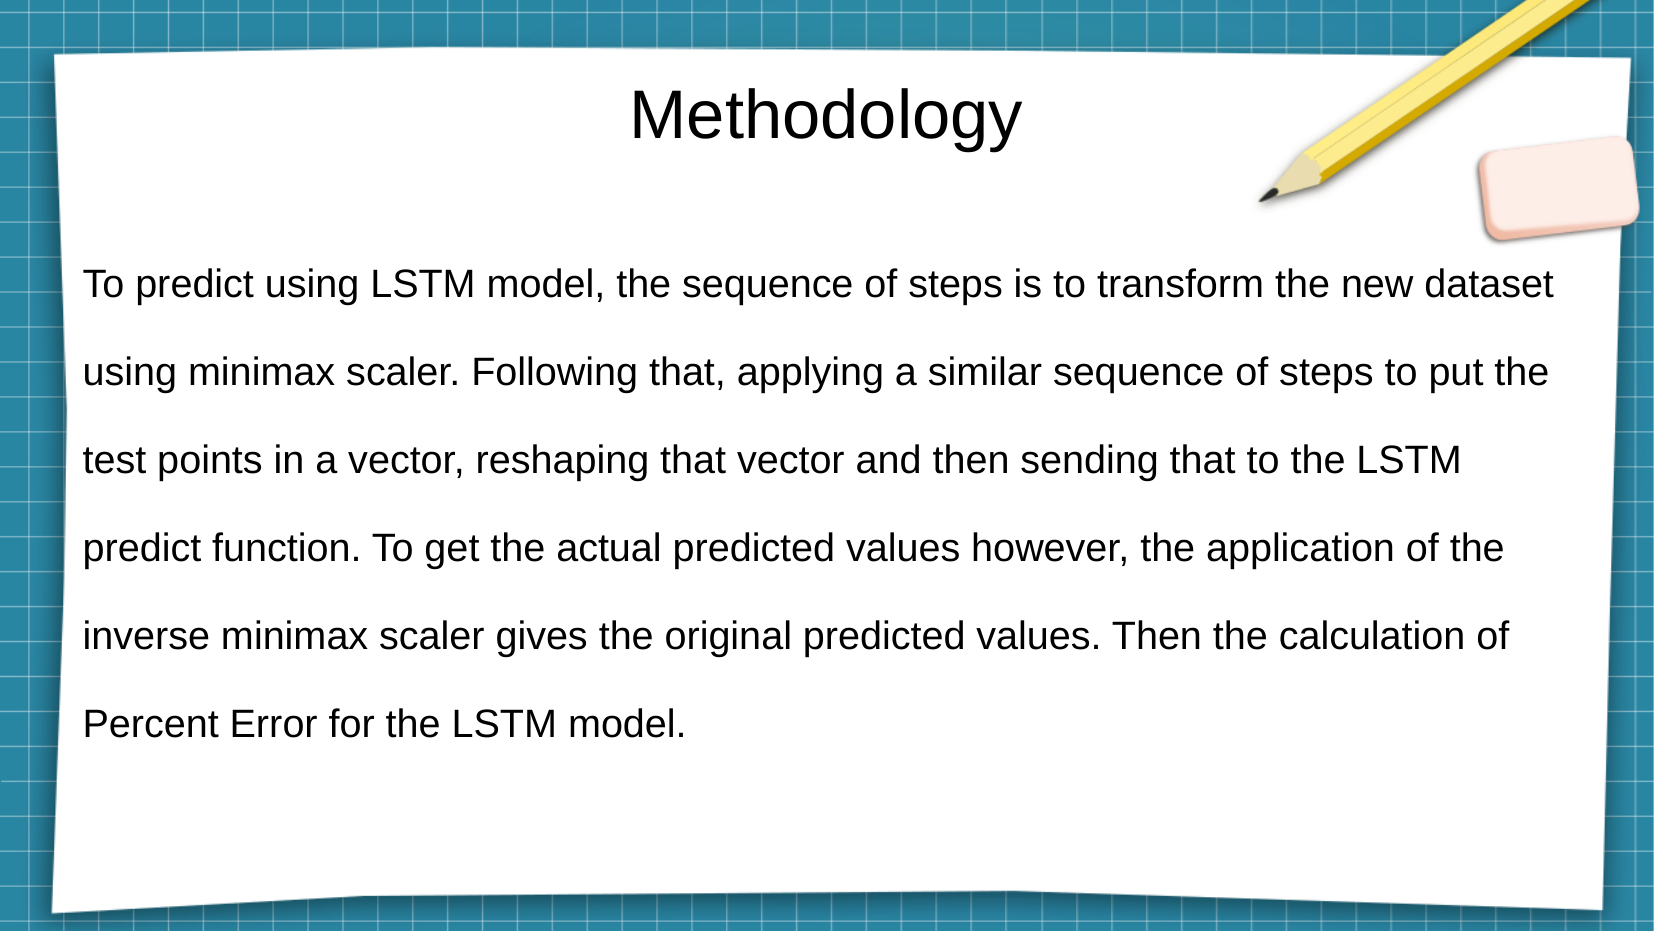

# Methodology
To predict using LSTM model, the sequence of steps is to transform the new dataset using minimax scaler. Following that, applying a similar sequence of steps to put the test points in a vector, reshaping that vector and then sending that to the LSTM predict function. To get the actual predicted values however, the application of the inverse minimax scaler gives the original predicted values. Then the calculation of Percent Error for the LSTM model.